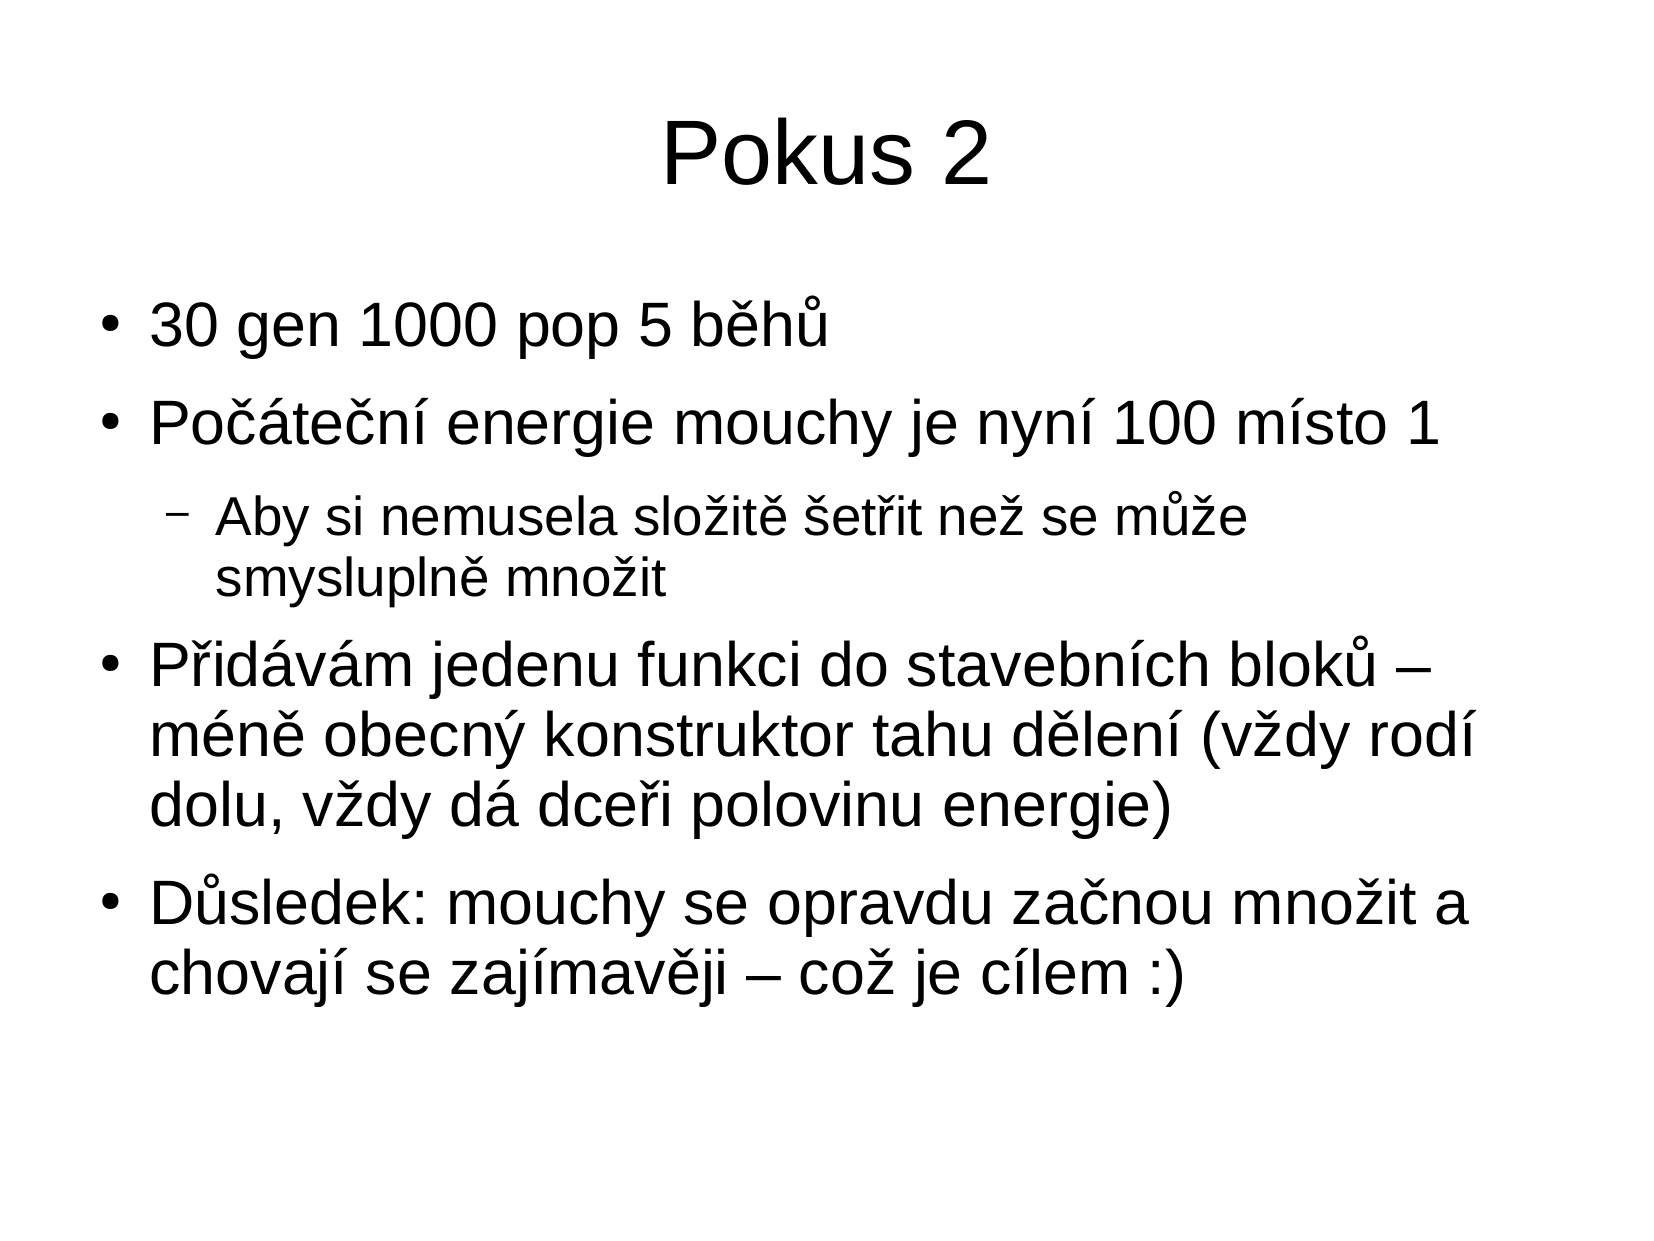

# Pokus 2
30 gen 1000 pop 5 běhů
Počáteční energie mouchy je nyní 100 místo 1
Aby si nemusela složitě šetřit než se může smysluplně množit
Přidávám jedenu funkci do stavebních bloků – méně obecný konstruktor tahu dělení (vždy rodí dolu, vždy dá dceři polovinu energie)
Důsledek: mouchy se opravdu začnou množit a chovají se zajímavěji – což je cílem :)